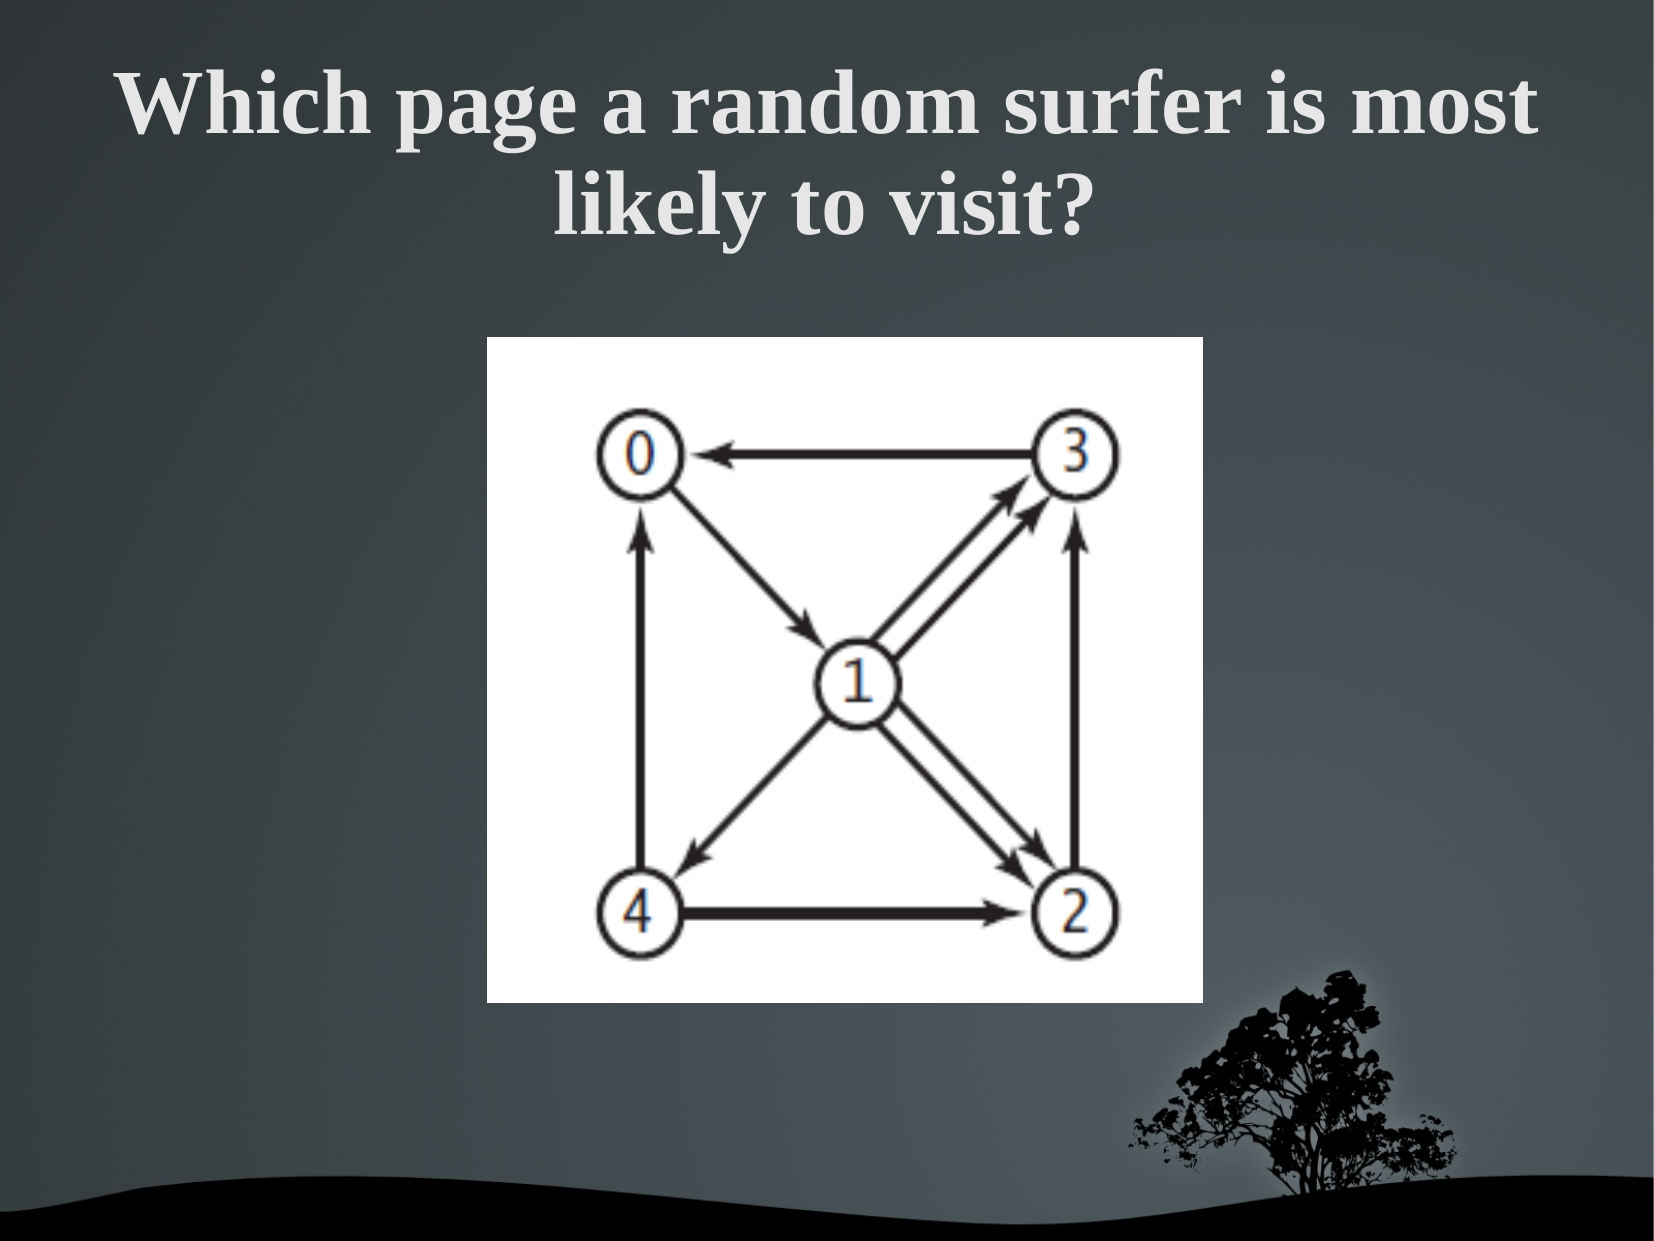

# Which page a random surfer is most likely to visit?